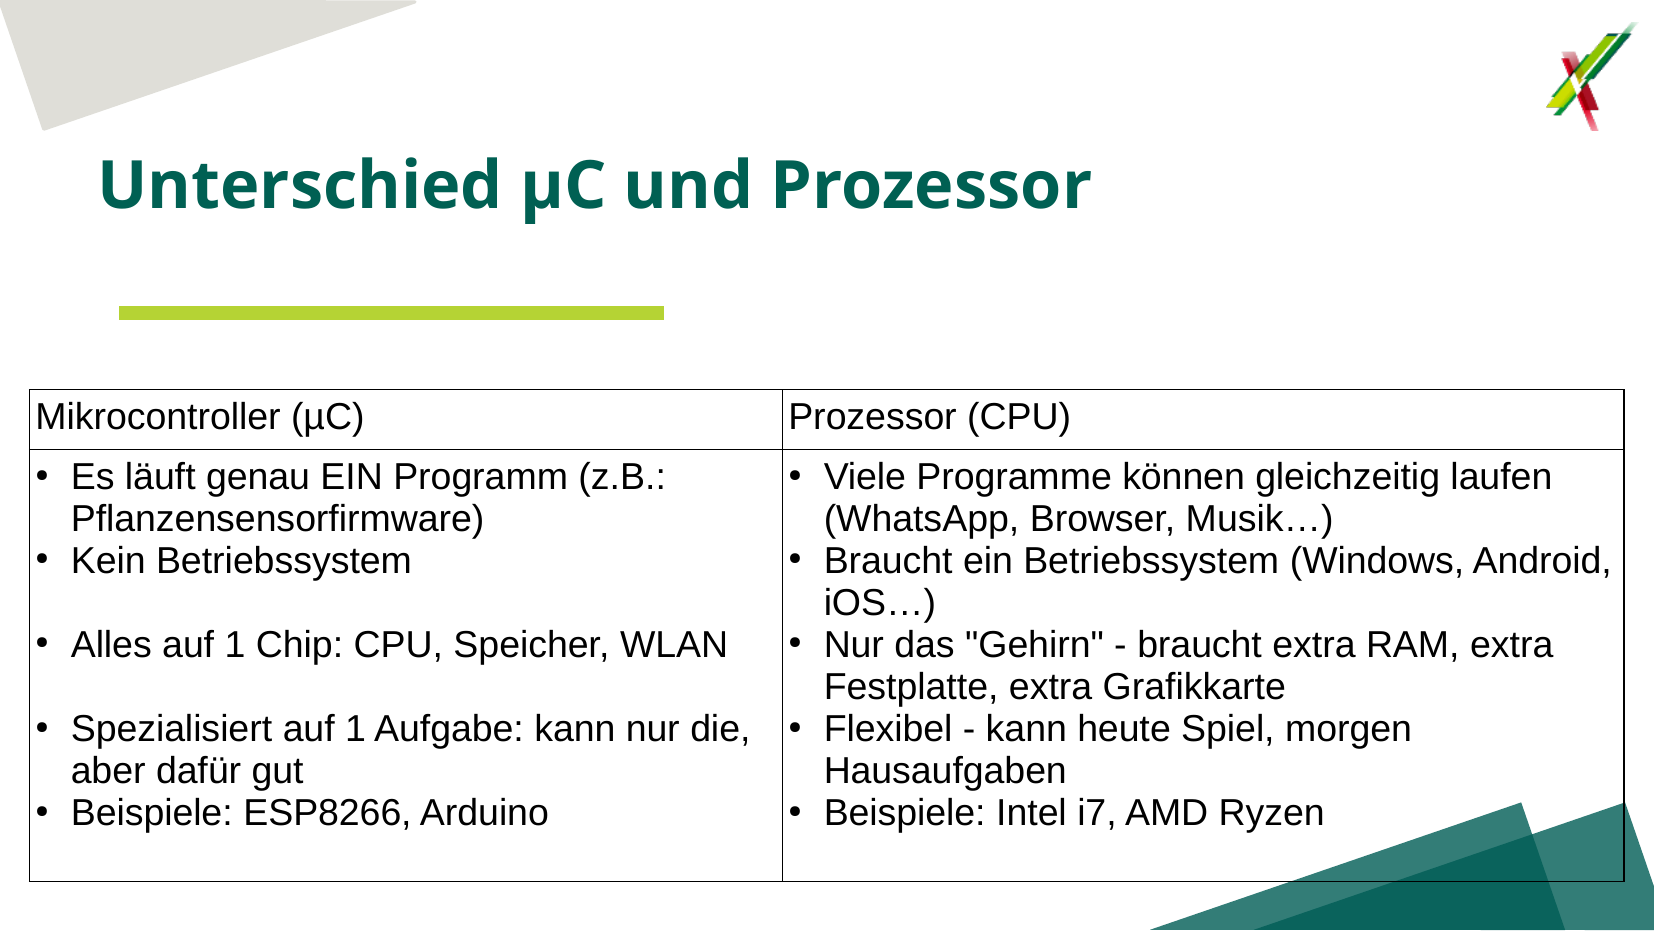

# Unterschied µC und Prozessor
| Mikrocontroller (µC) | Prozessor (CPU) |
| --- | --- |
| Es läuft genau EIN Programm (z.B.: Pflanzensensorfirmware) Kein Betriebssystem Alles auf 1 Chip: CPU, Speicher, WLAN Spezialisiert auf 1 Aufgabe: kann nur die, aber dafür gut Beispiele: ESP8266, Arduino | Viele Programme können gleichzeitig laufen (WhatsApp, Browser, Musik…) Braucht ein Betriebssystem (Windows, Android, iOS…) Nur das "Gehirn" - braucht extra RAM, extra Festplatte, extra Grafikkarte Flexibel - kann heute Spiel, morgen Hausaufgaben Beispiele: Intel i7, AMD Ryzen |